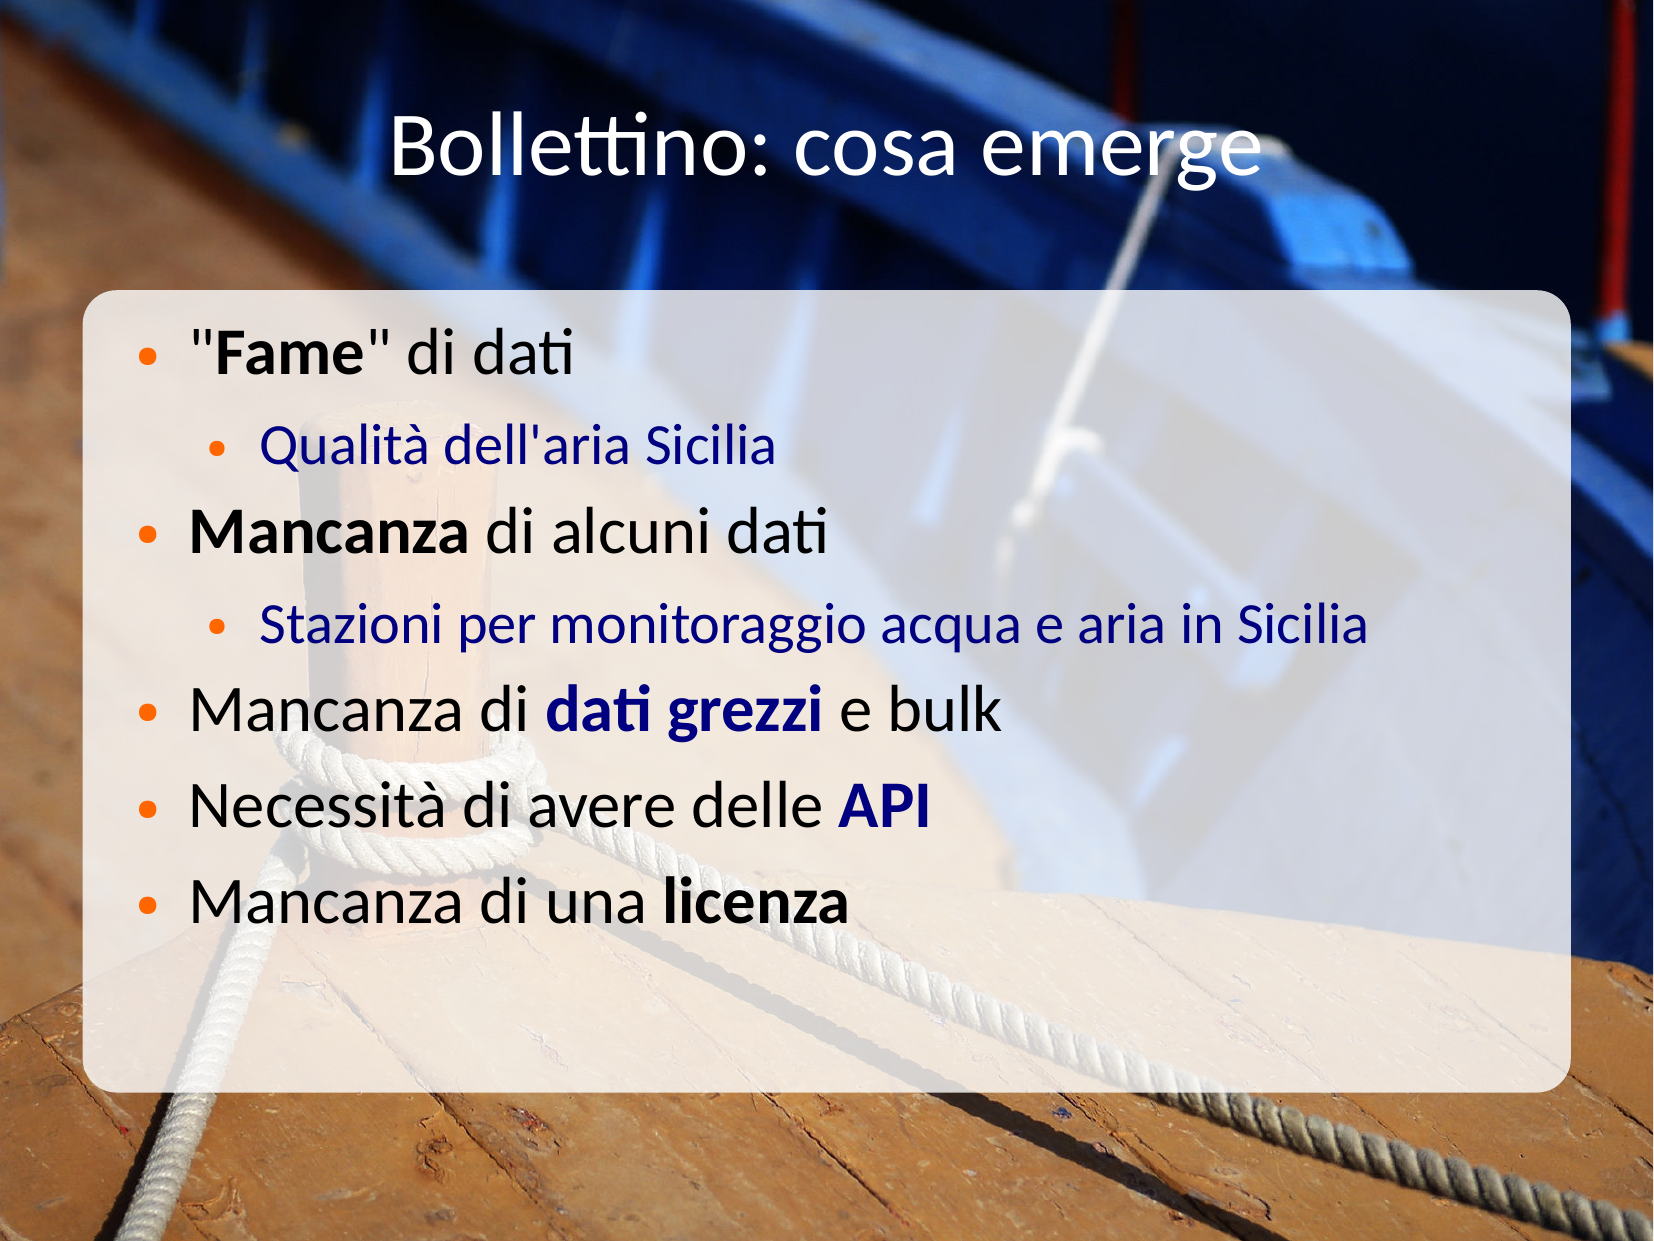

# Bollettino: cosa emerge
"Fame" di dati
Qualità dell'aria Sicilia
Mancanza di alcuni dati
Stazioni per monitoraggio acqua e aria in Sicilia
Mancanza di dati grezzi e bulk
Necessità di avere delle API
Mancanza di una licenza